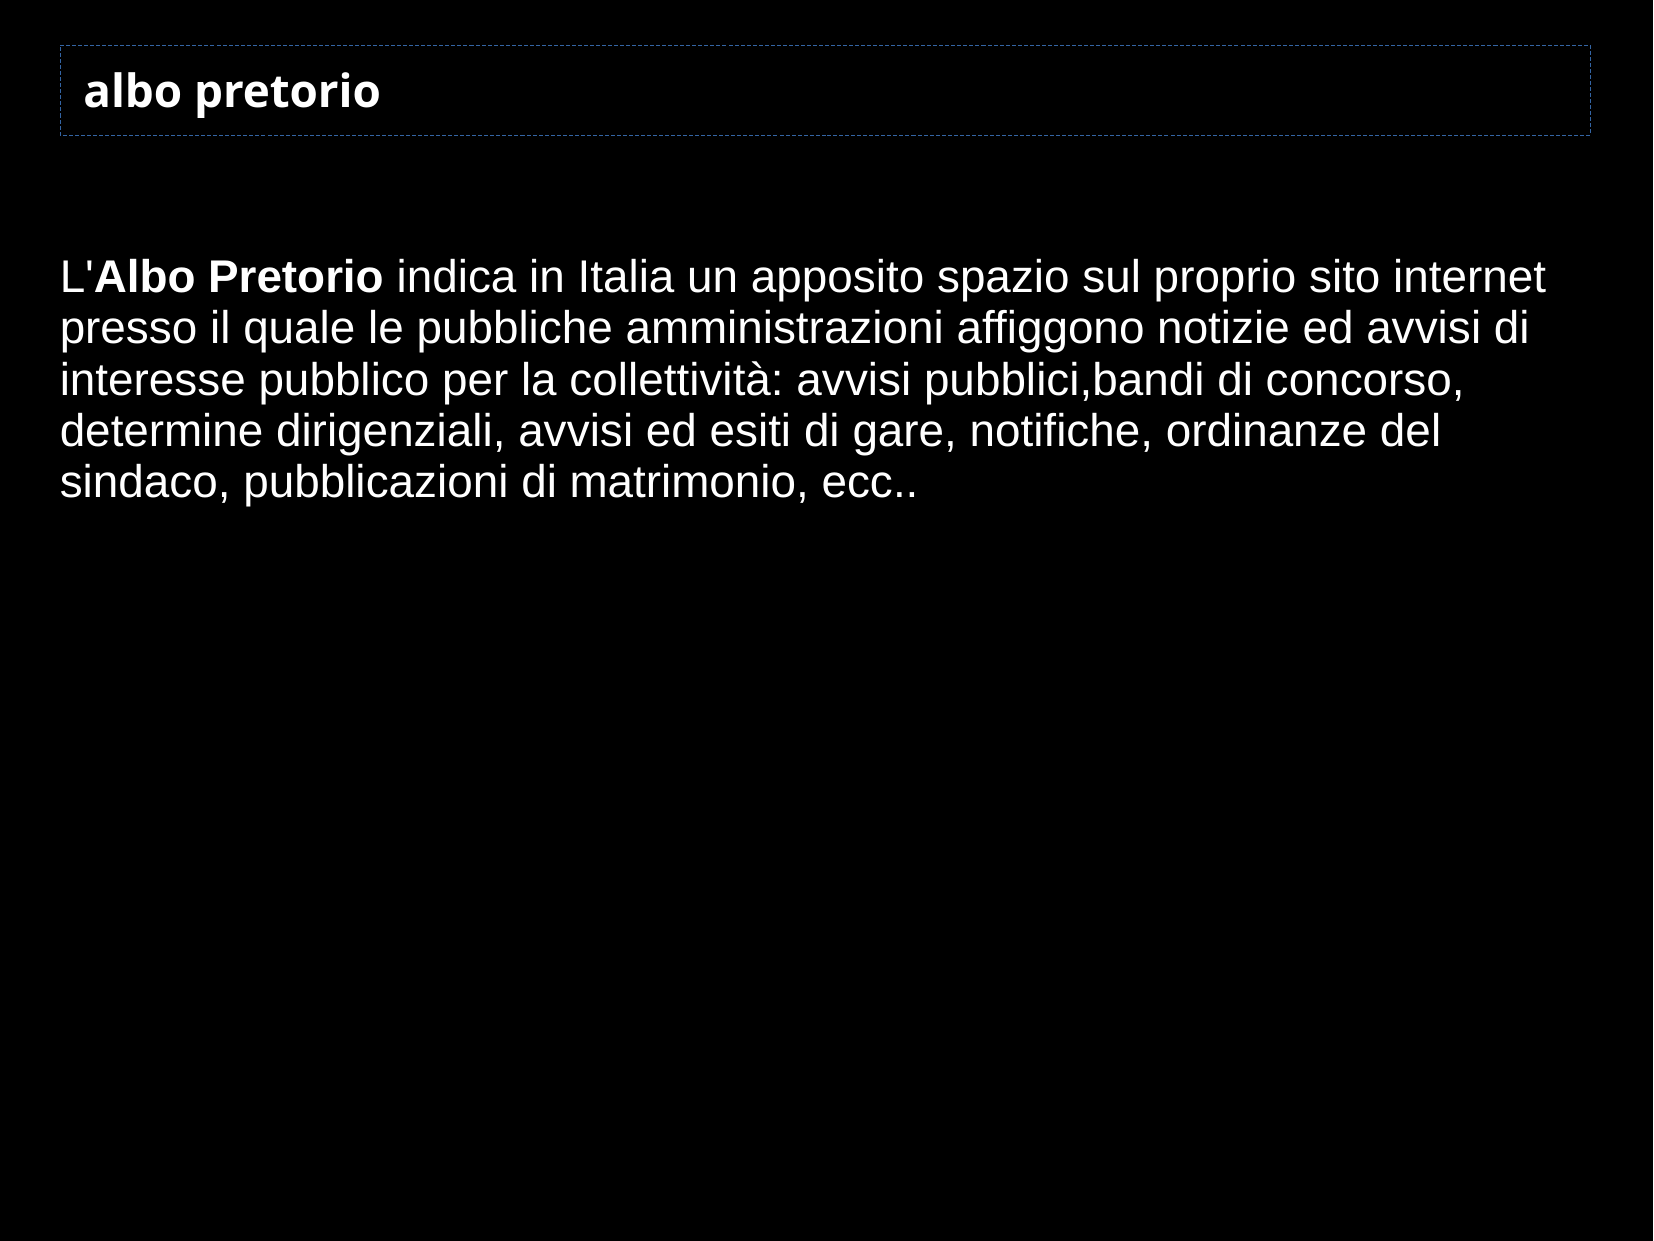

# albo pretorio
L'Albo Pretorio indica in Italia un apposito spazio sul proprio sito internet presso il quale le pubbliche amministrazioni affiggono notizie ed avvisi di interesse pubblico per la collettività: avvisi pubblici,bandi di concorso, determine dirigenziali, avvisi ed esiti di gare, notifiche, ordinanze del sindaco, pubblicazioni di matrimonio, ecc..